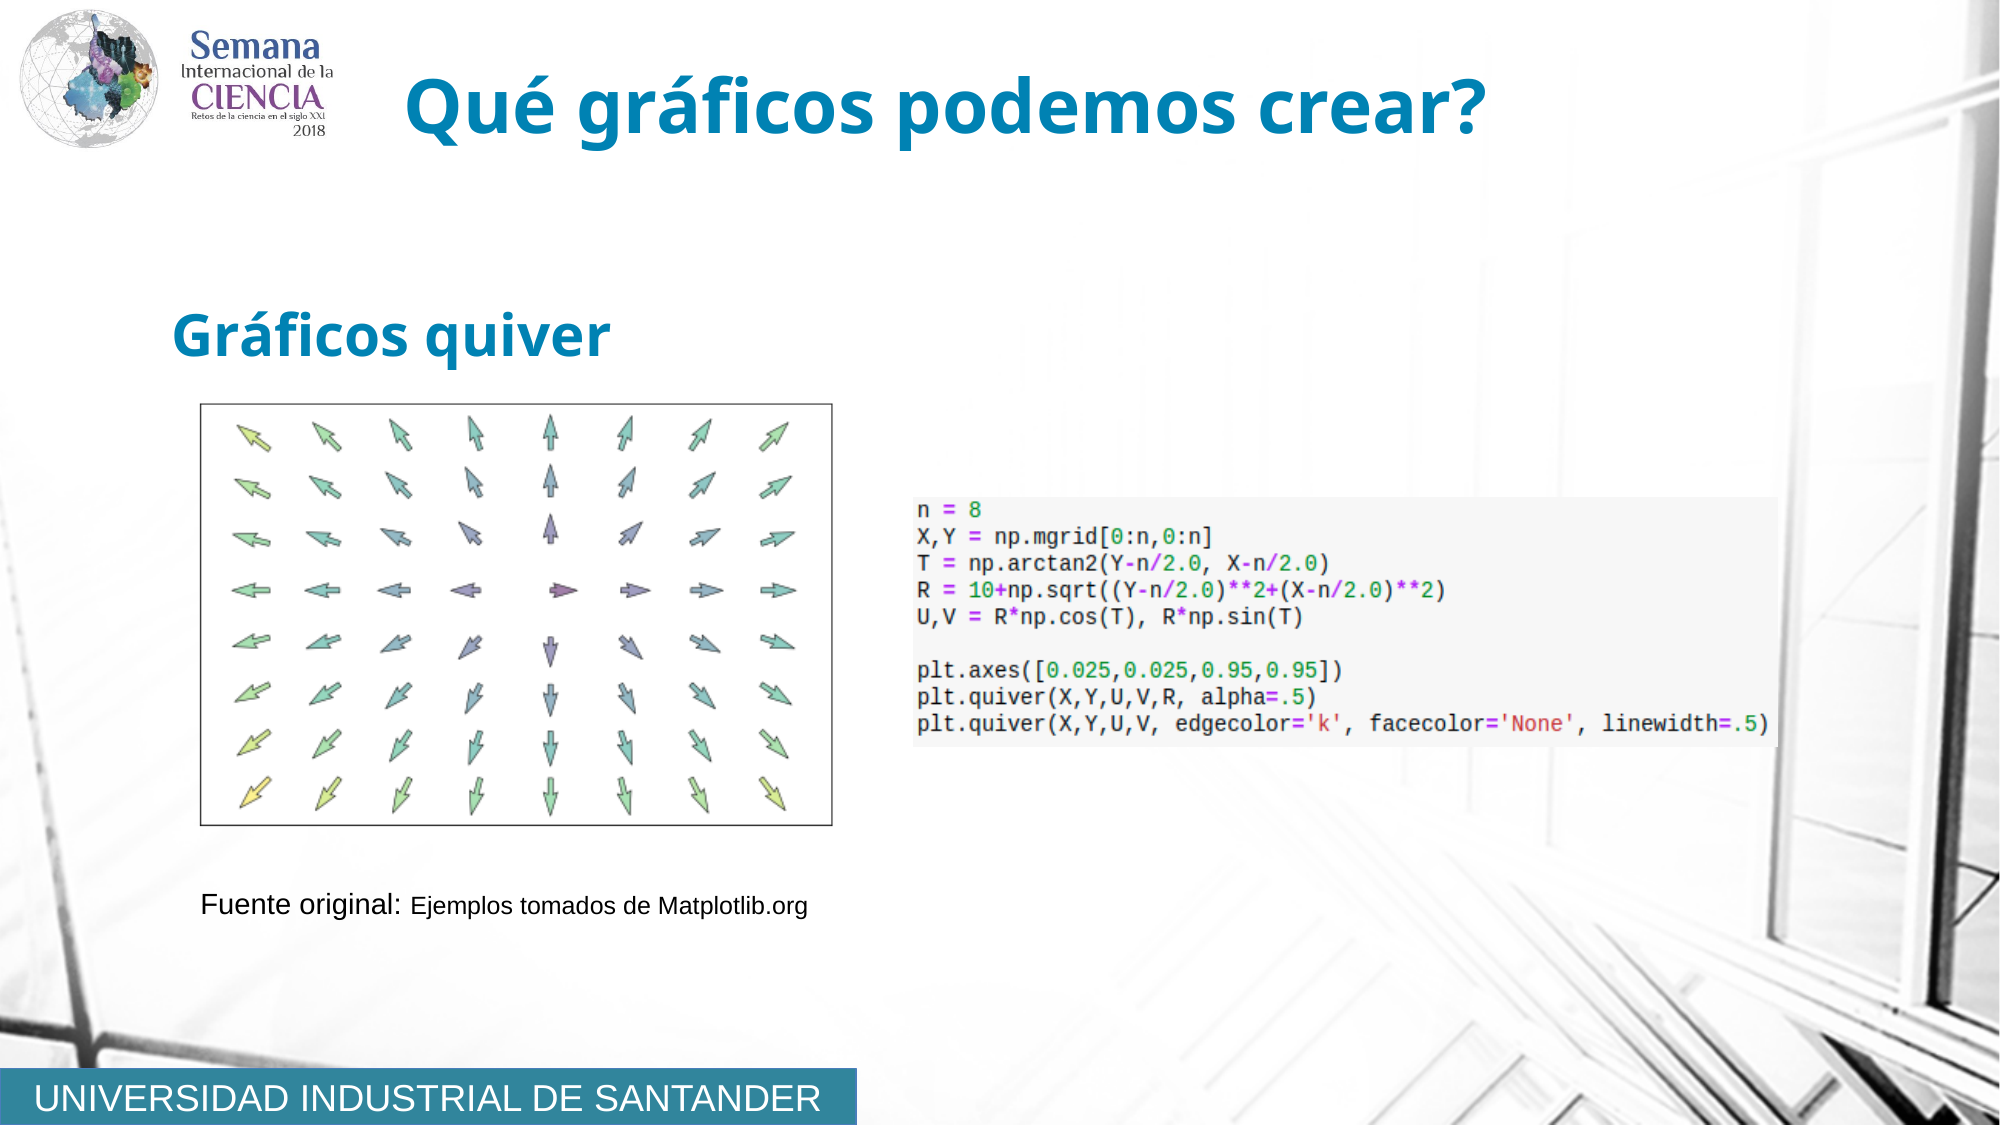

Qué gráficos podemos crear?
Gráficos quiver
Fuente original: Ejemplos tomados de Matplotlib.org
UNIVERSIDAD INDUSTRIAL DE SANTANDER